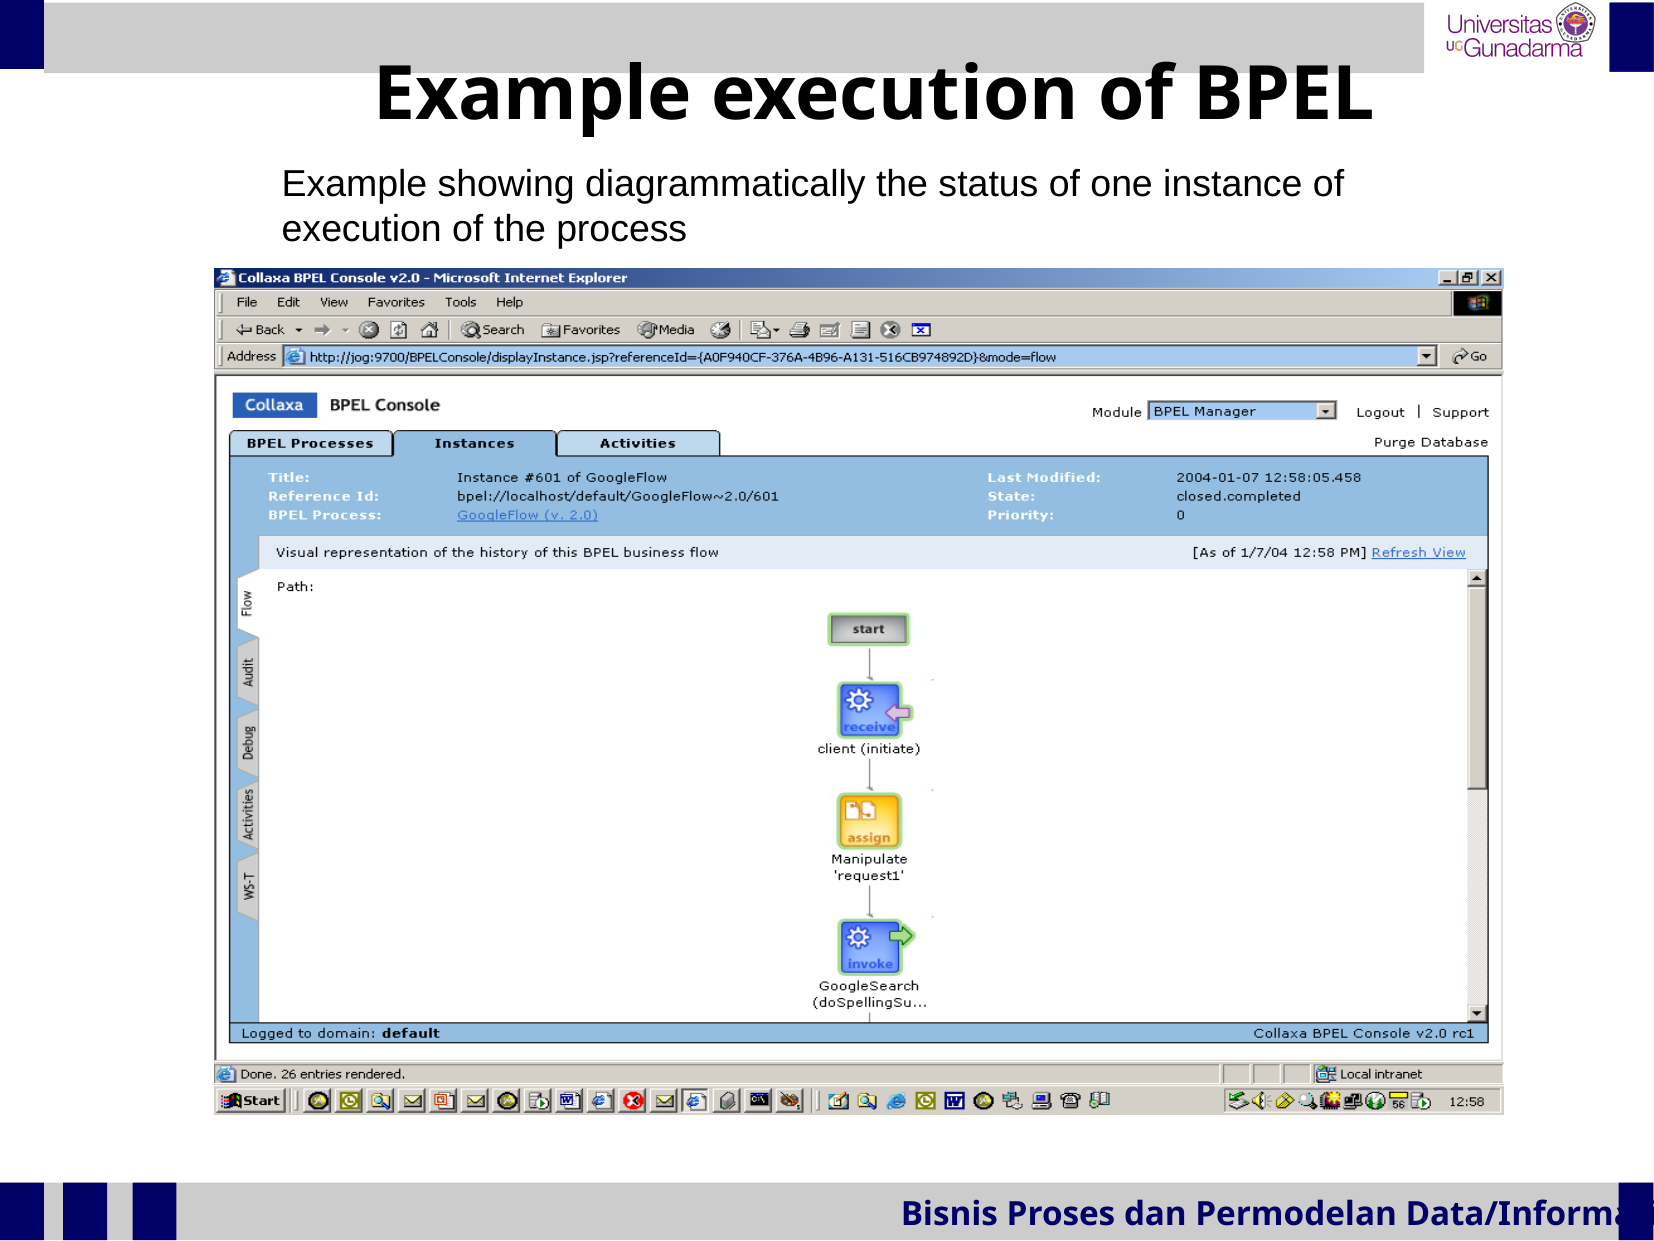

# Example execution of BPEL
Example showing diagrammatically the status of one instance of execution of the process